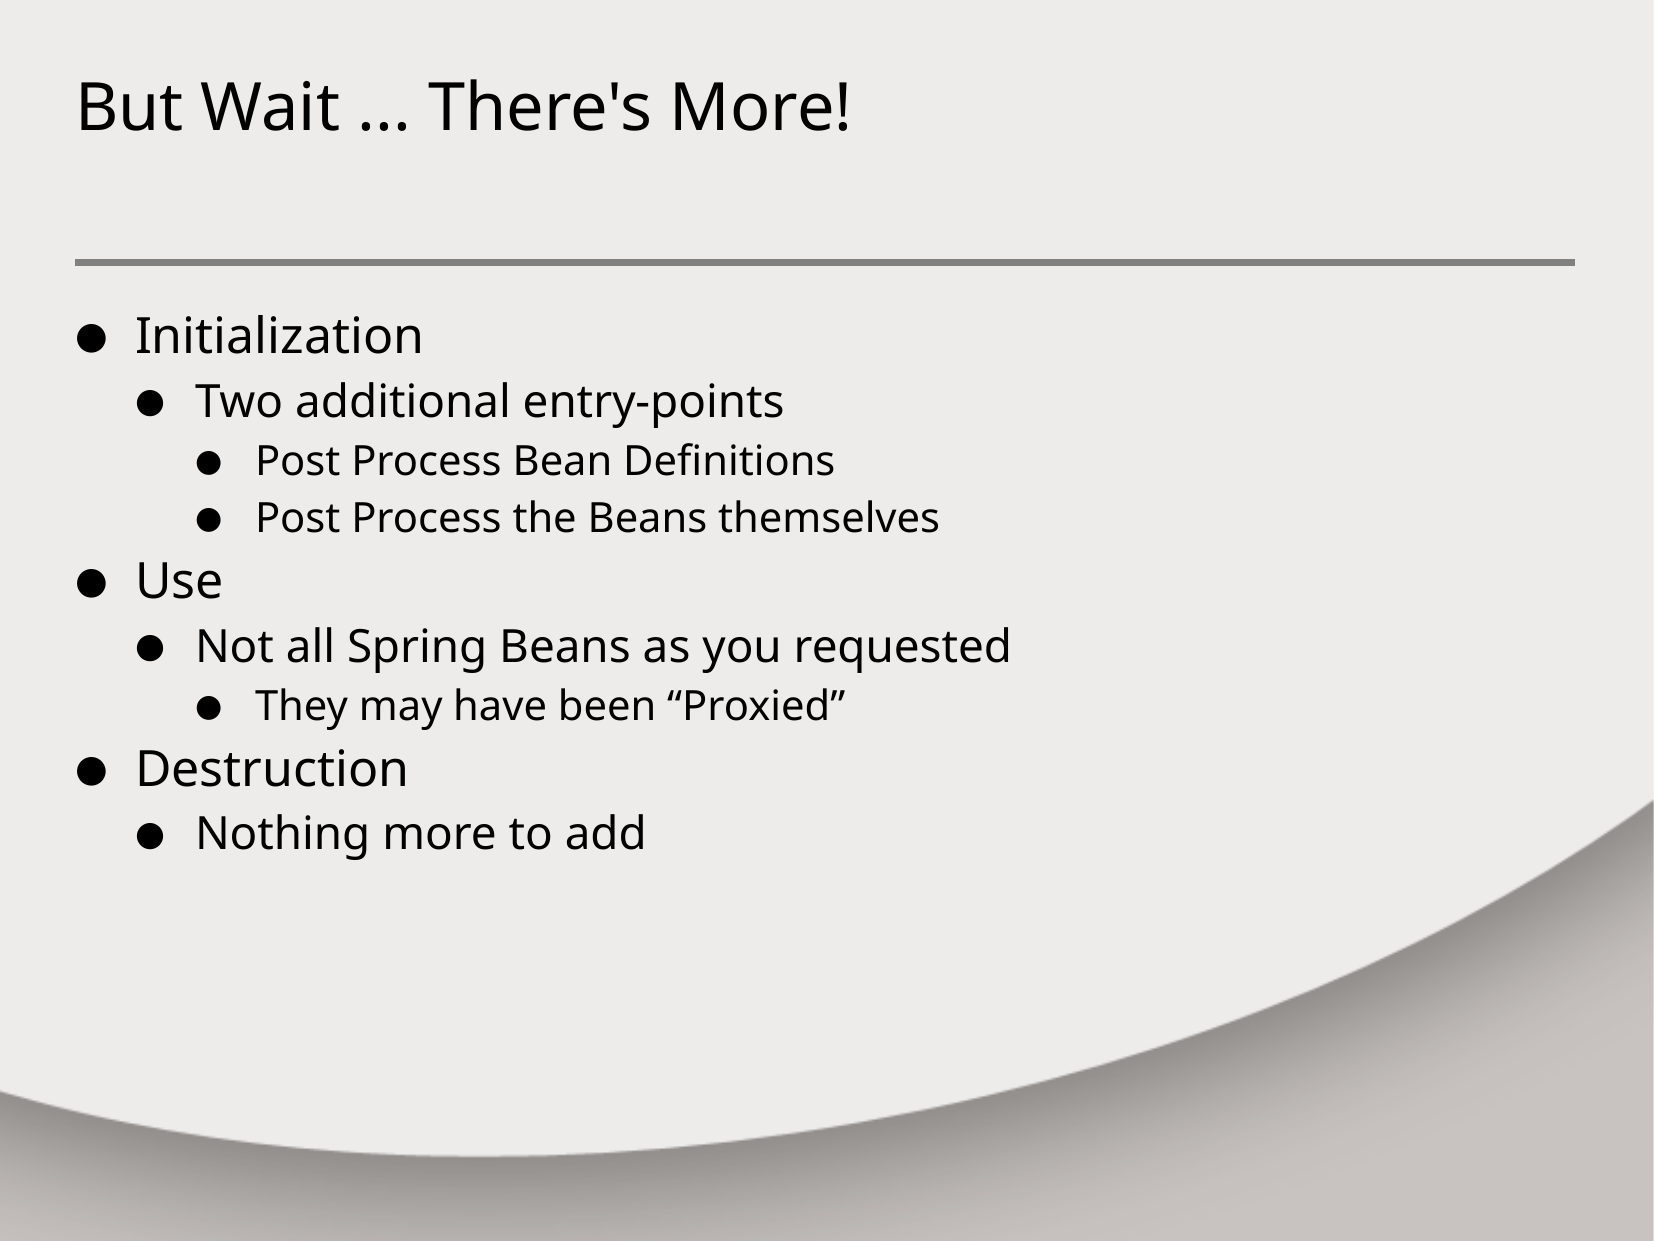

# But Wait ... There's More!
Initialization
Two additional entry-points
Post Process Bean Definitions
Post Process the Beans themselves
Use
Not all Spring Beans as you requested
They may have been “Proxied”
Destruction
Nothing more to add